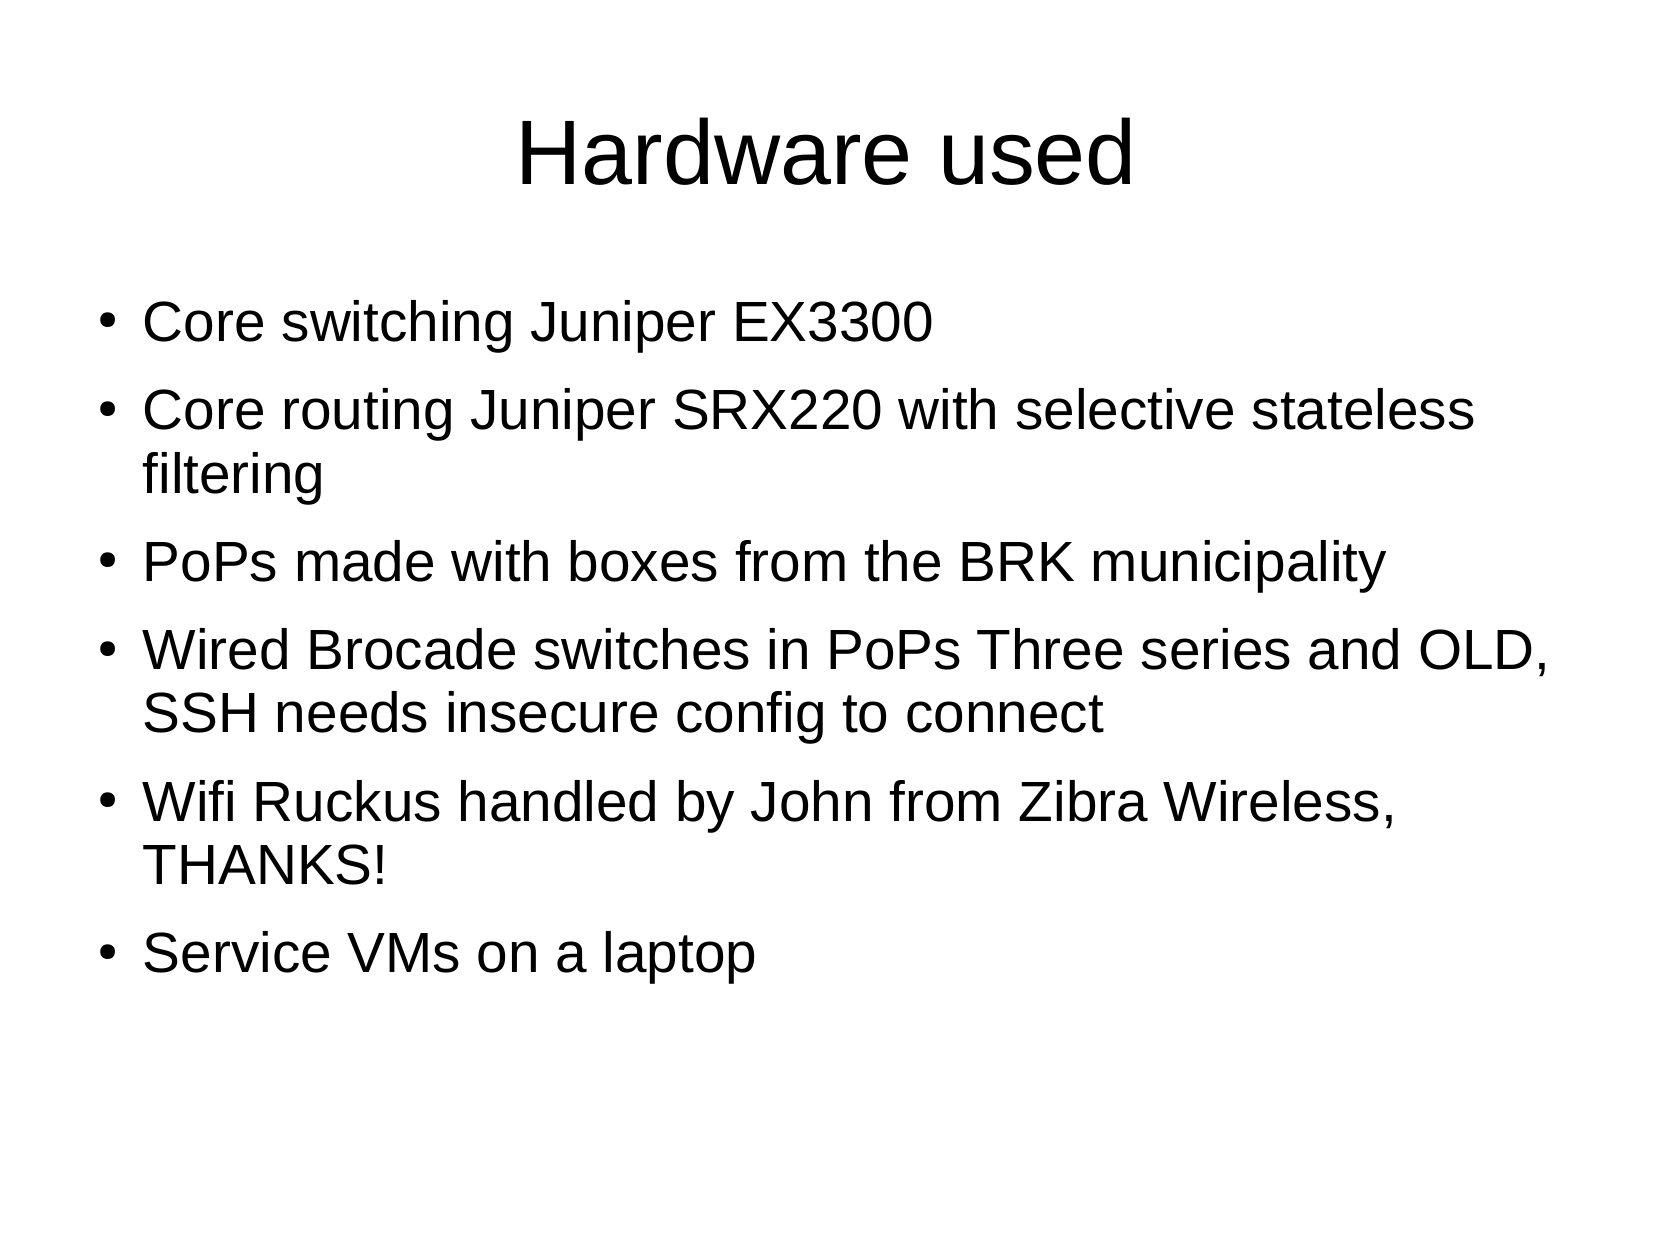

# Hardware used
Core switching Juniper EX3300
Core routing Juniper SRX220 with selective stateless filtering
PoPs made with boxes from the BRK municipality
Wired Brocade switches in PoPs Three series and OLD,
SSH needs insecure config to connect
Wifi Ruckus handled by John from Zibra Wireless, THANKS!
Service VMs on a laptop